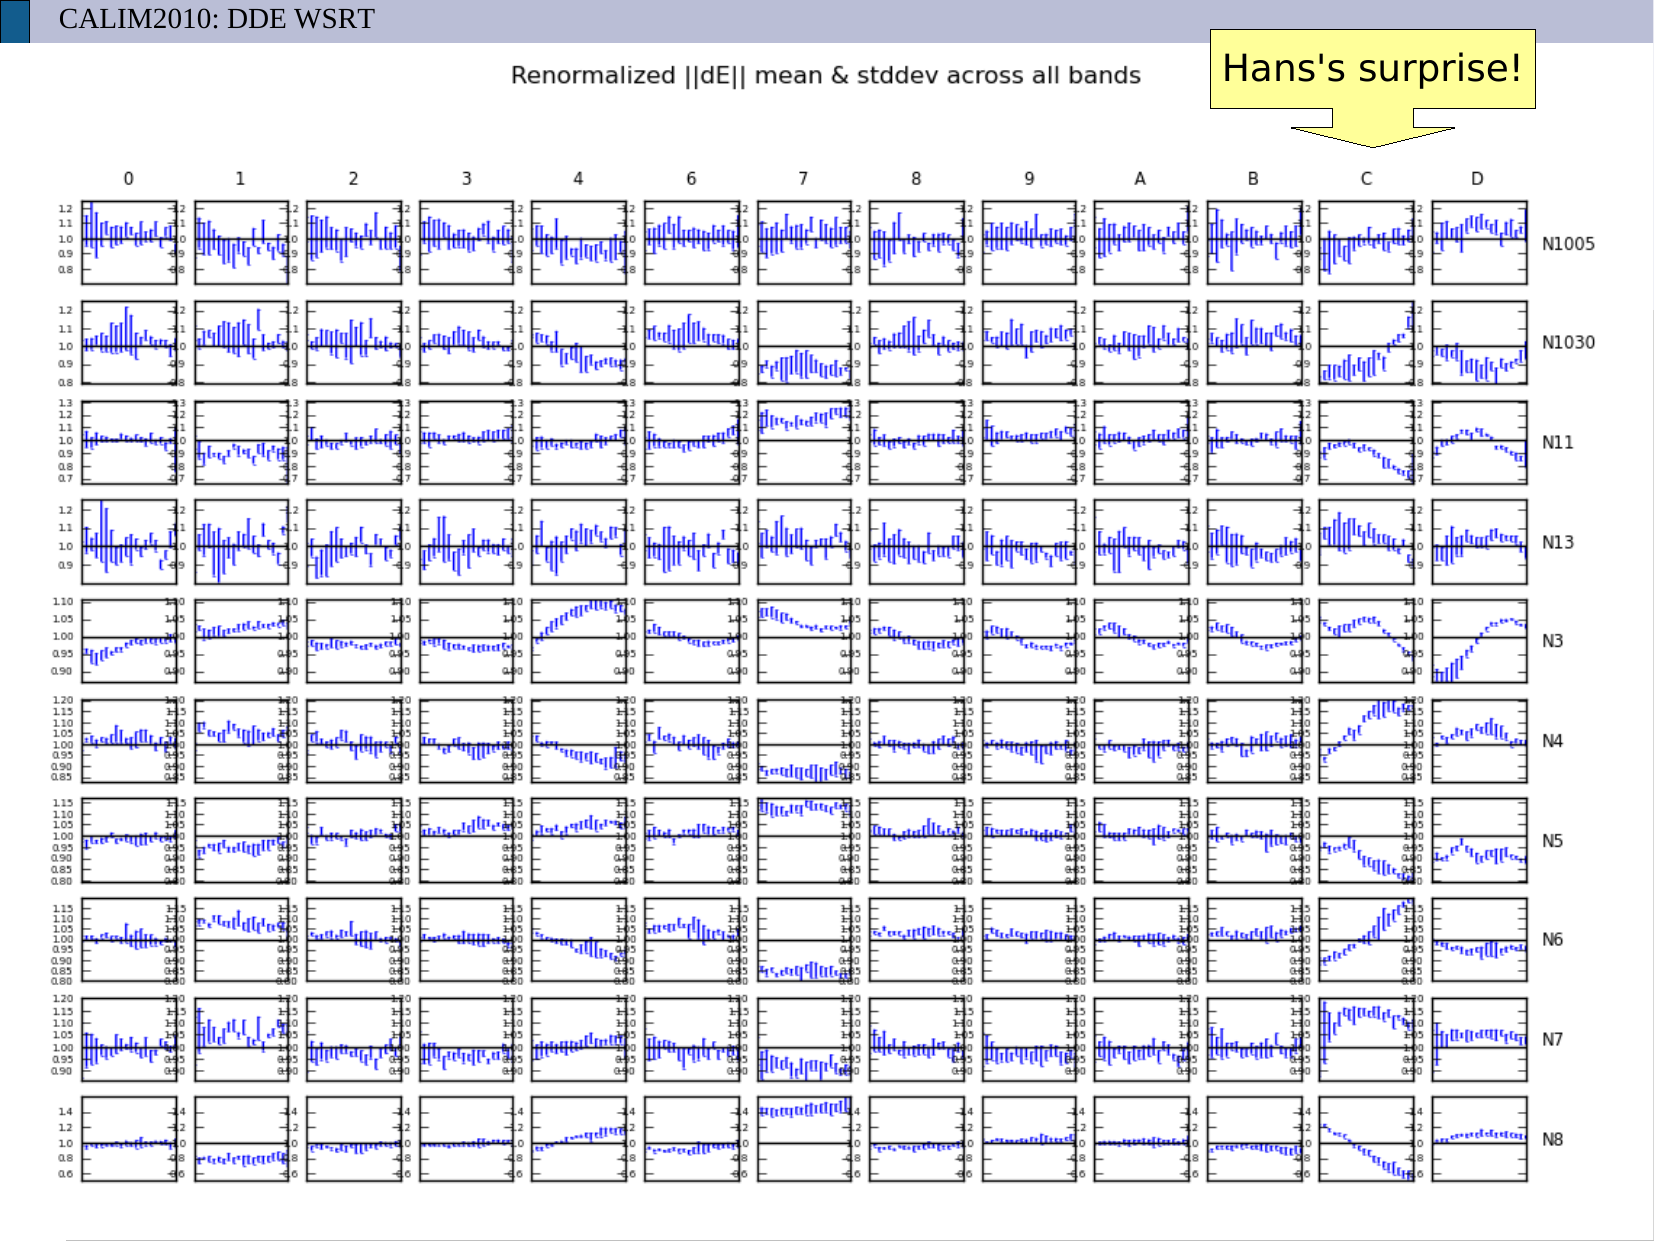

CALIM2010: DDE WSRT
Hans's surprise!
# The Evidence